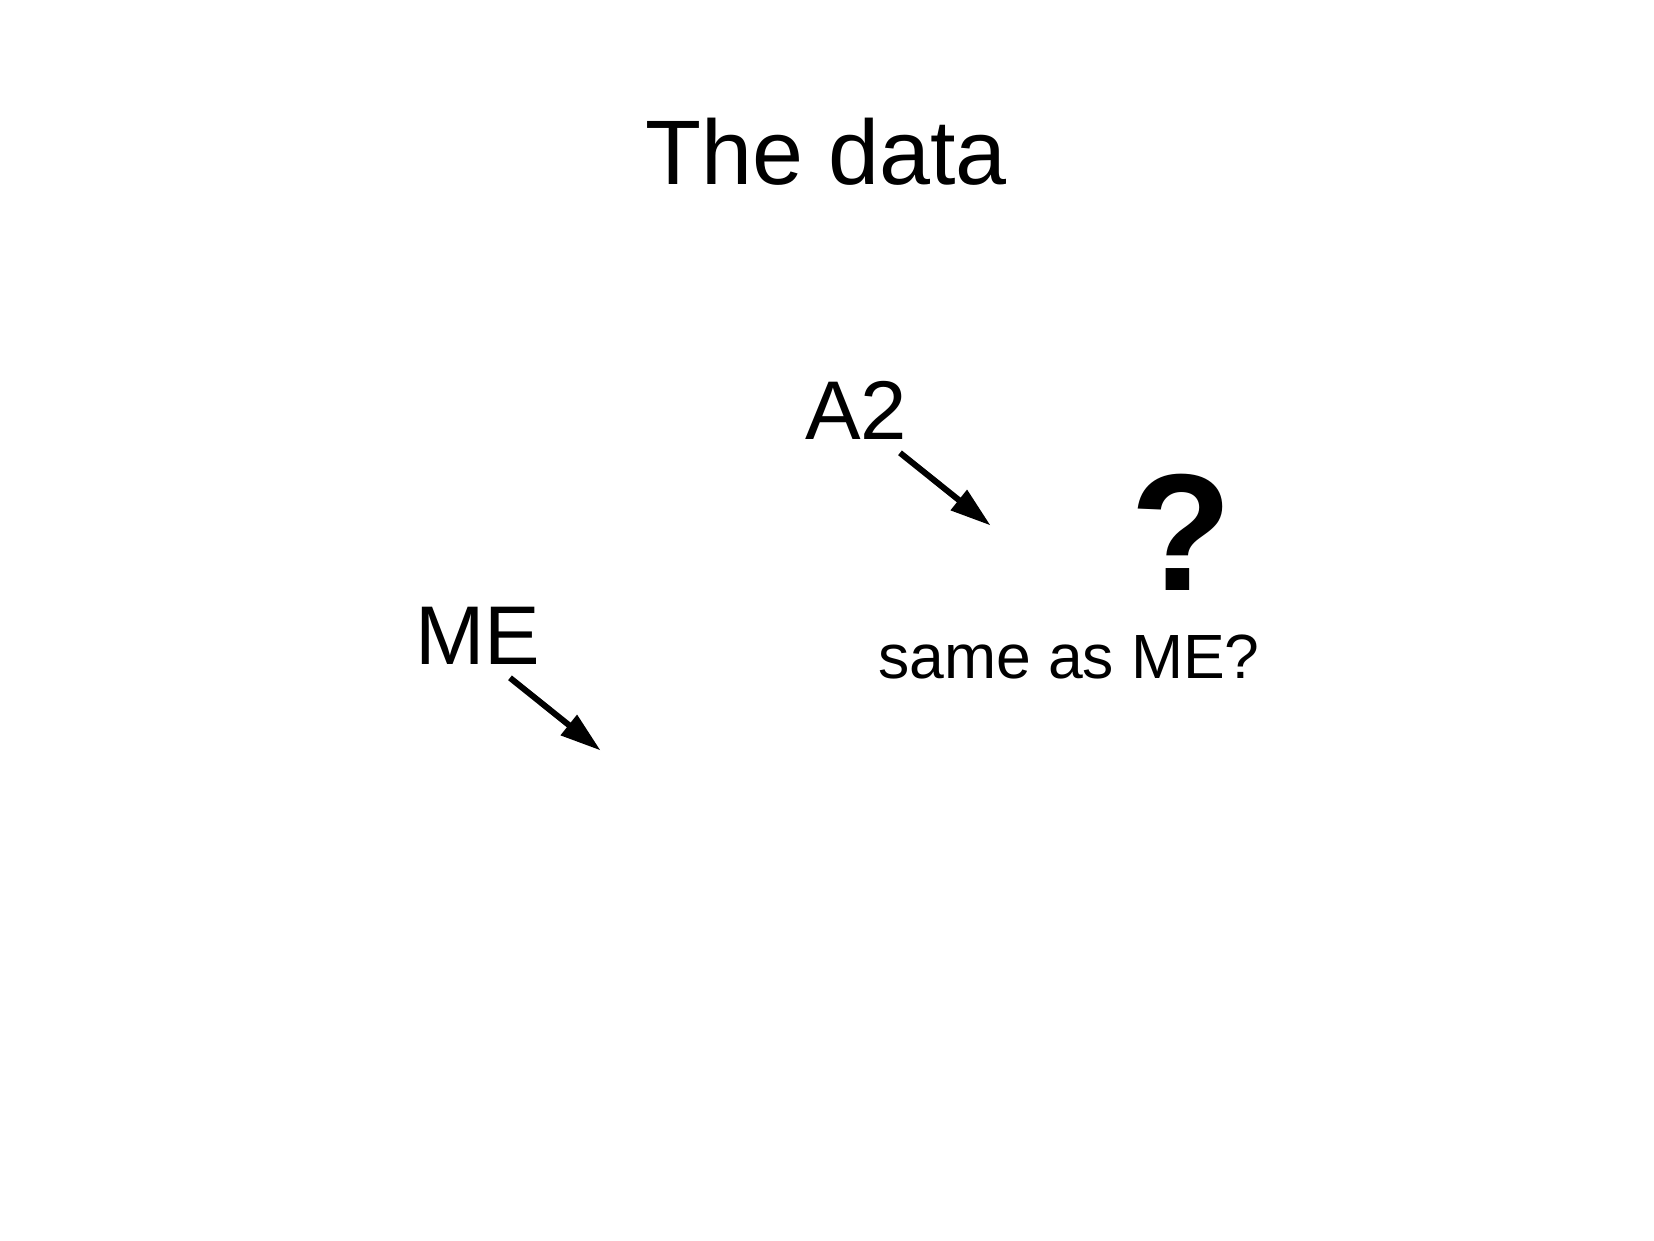

# The data
A2
?
ME
same as ME?